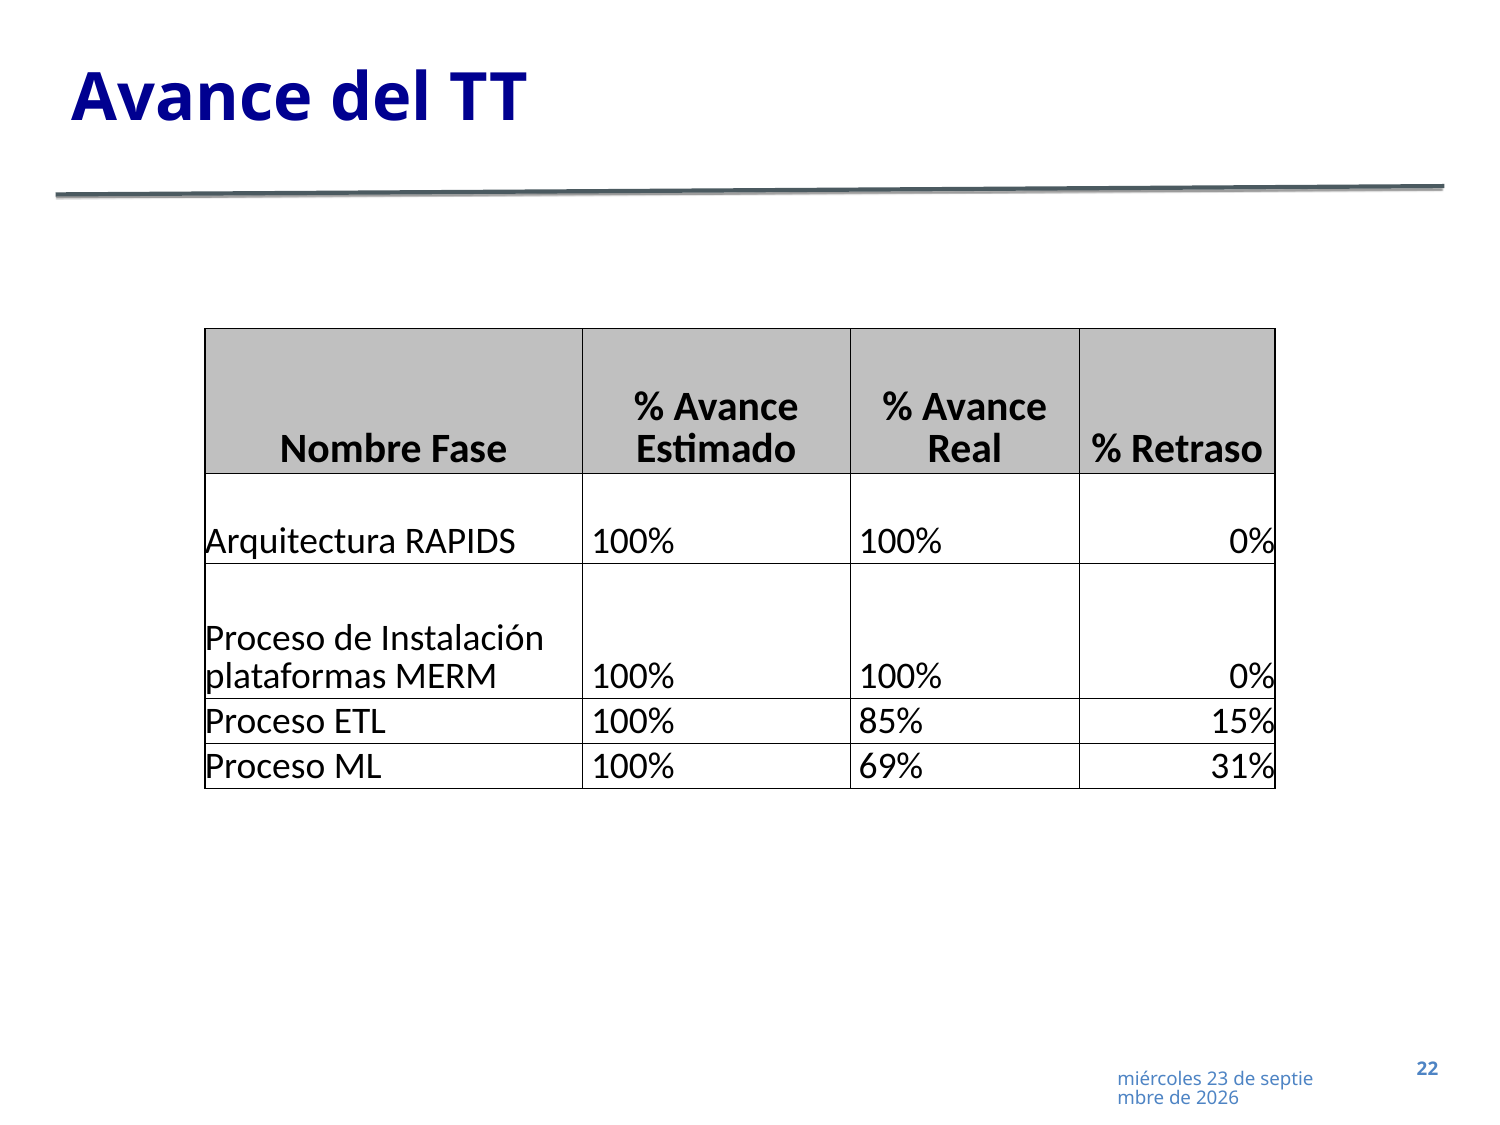

# Avance del TT
| Nombre Fase | % Avance Estimado | % Avance Real | % Retraso |
| --- | --- | --- | --- |
| Arquitectura RAPIDS | 100% | 100% | 0% |
| Proceso de Instalación plataformas MERM | 100% | 100% | 0% |
| Proceso ETL | 100% | 85% | 15% |
| Proceso ML | 100% | 69% | 31% |